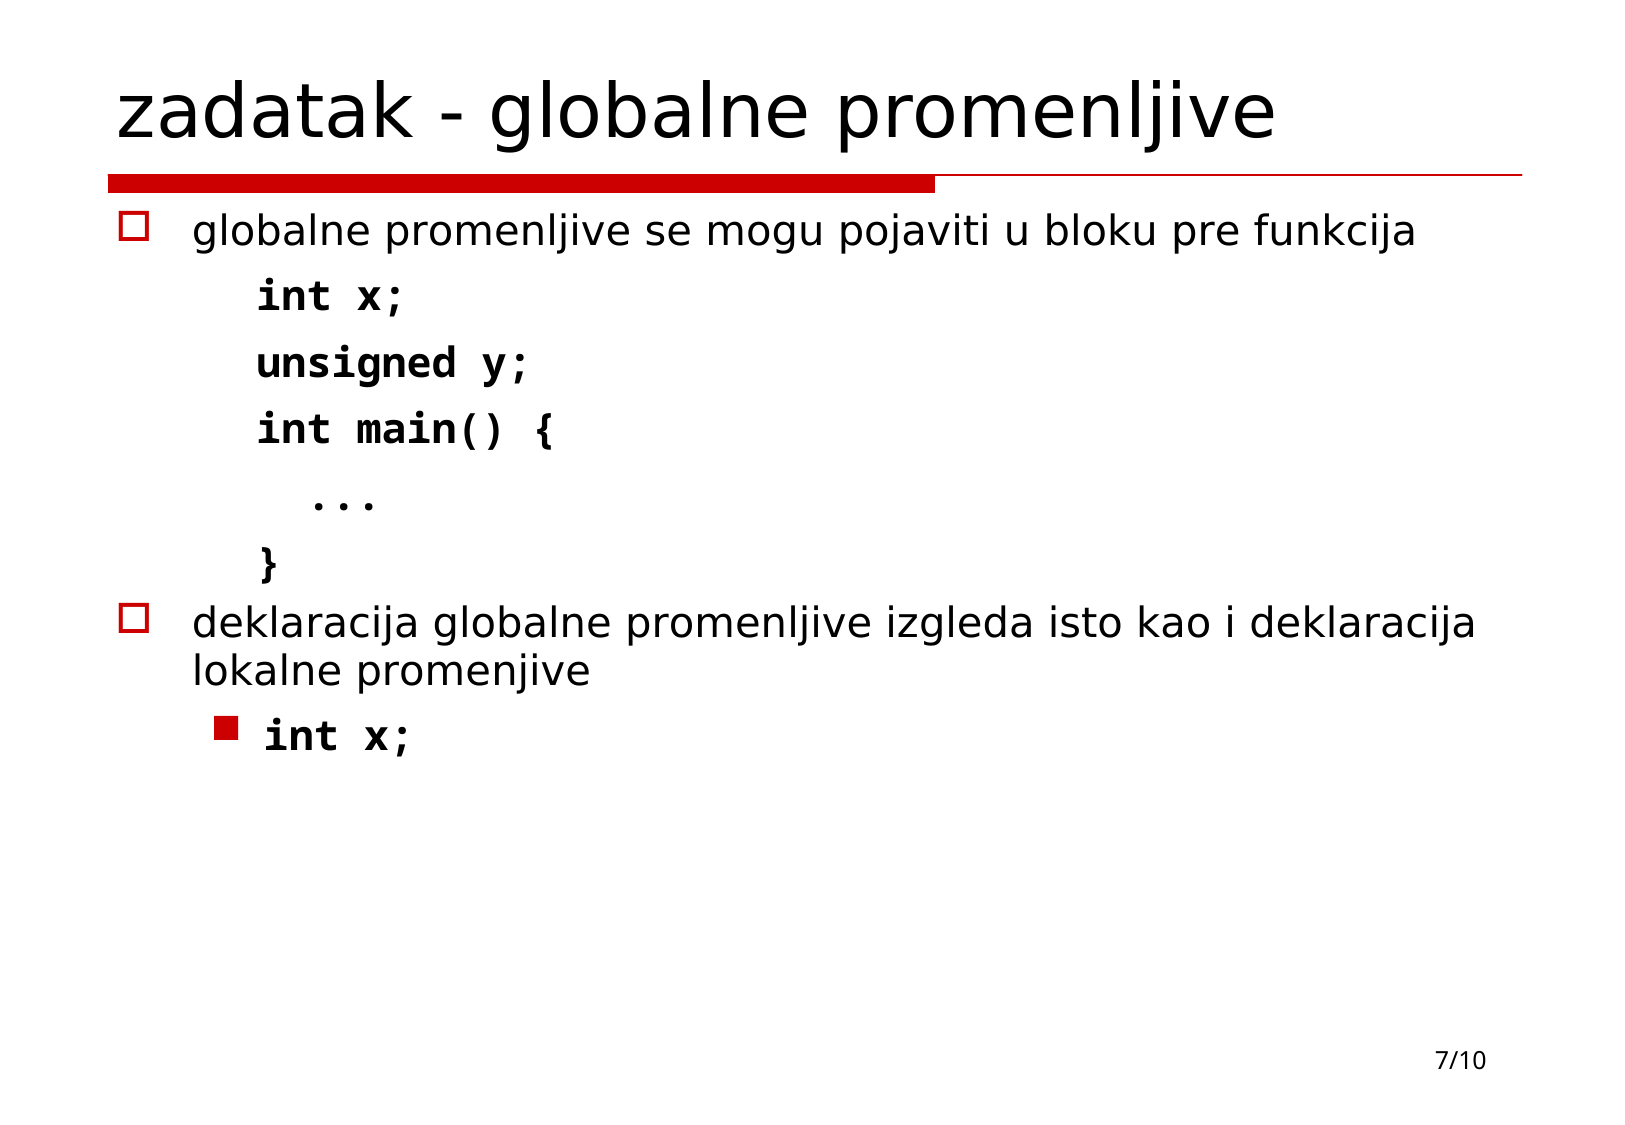

# zadatak - globalne promenljive
globalne promenljive se mogu pojaviti u bloku pre funkcija
int x;
unsigned y;
int main() {
 ...
}
deklaracija globalne promenljive izgleda isto kao i deklaracija lokalne promenjive
int x;
7